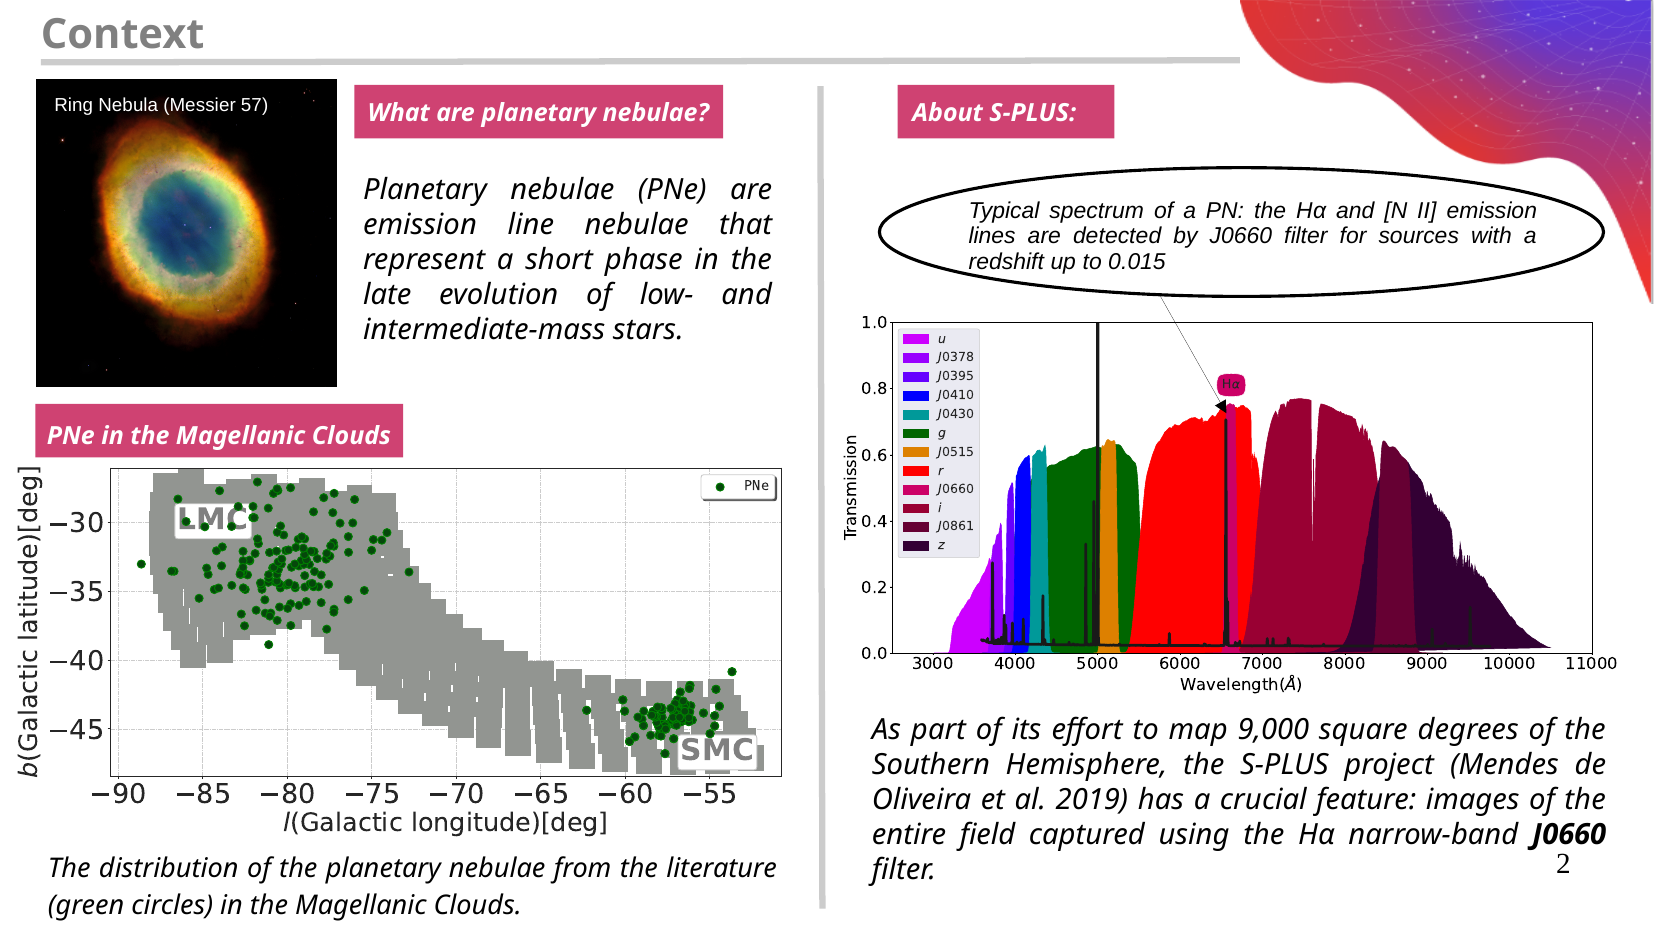

Context
What are planetary nebulae?
About S-PLUS:
Ring Nebula (Messier 57)
Planetary nebulae (PNe) are emission line nebulae that represent a short phase in the late evolution of low- and intermediate-mass stars.
Typical spectrum of a PN: the Hα and [N II] emission lines are detected by J0660 filter for sources with a redshift up to 0.015
PNe in the Magellanic Clouds
As part of its effort to map 9,000 square degrees of the Southern Hemisphere, the S-PLUS project (Mendes de Oliveira et al. 2019) has a crucial feature: images of the entire field captured using the Hα narrow-band J0660 filter.
The distribution of the planetary nebulae from the literature (green circles) in the Magellanic Clouds.
2
12 S-PLUS survey filter curves